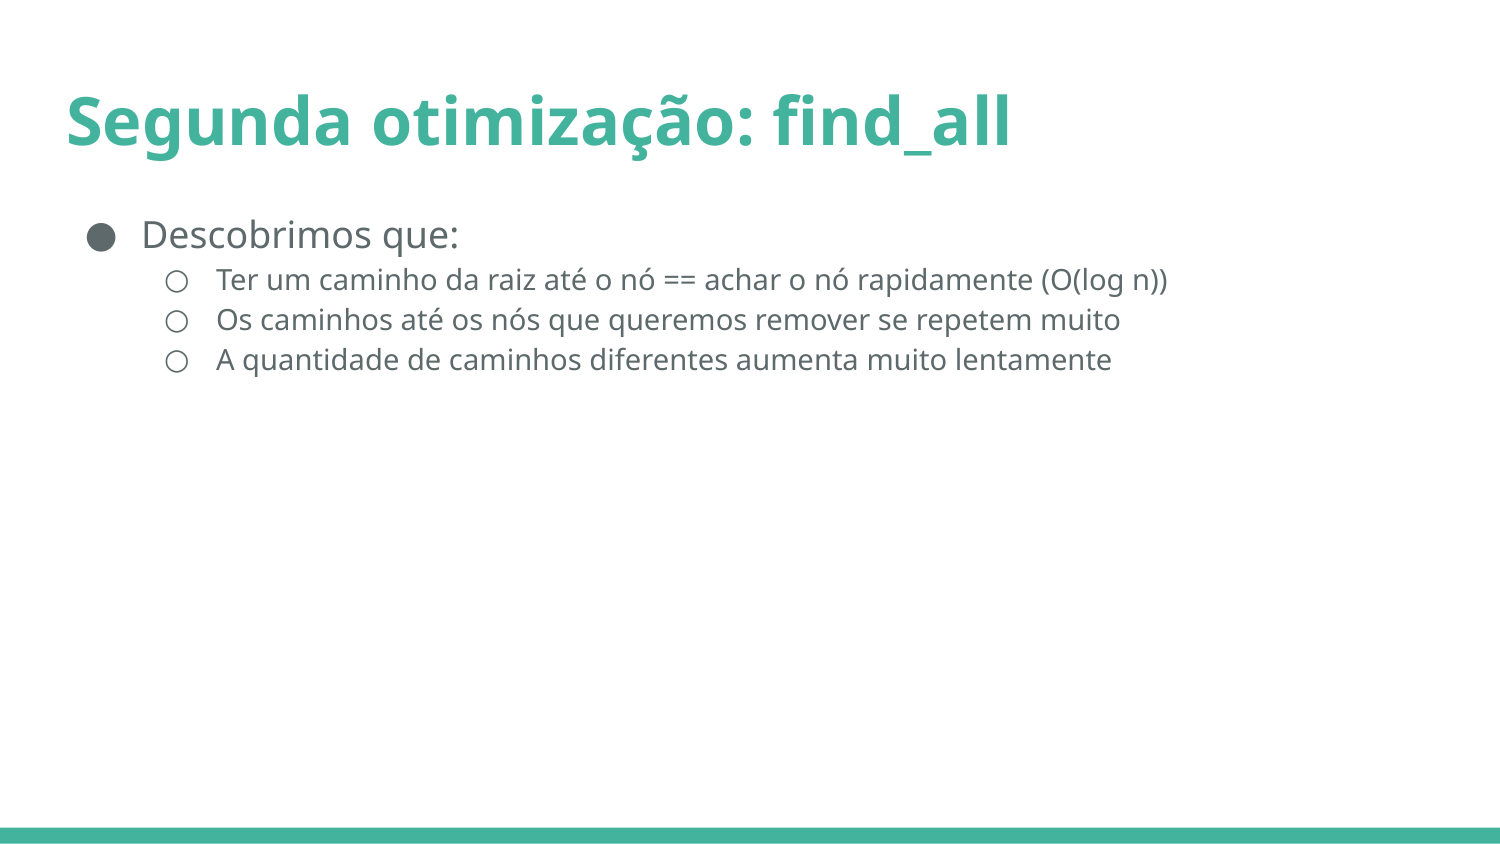

# Segunda otimização: find_all
Descobrimos que:
Ter um caminho da raiz até o nó == achar o nó rapidamente (O(log n))
Os caminhos até os nós que queremos remover se repetem muito
A quantidade de caminhos diferentes aumenta muito lentamente